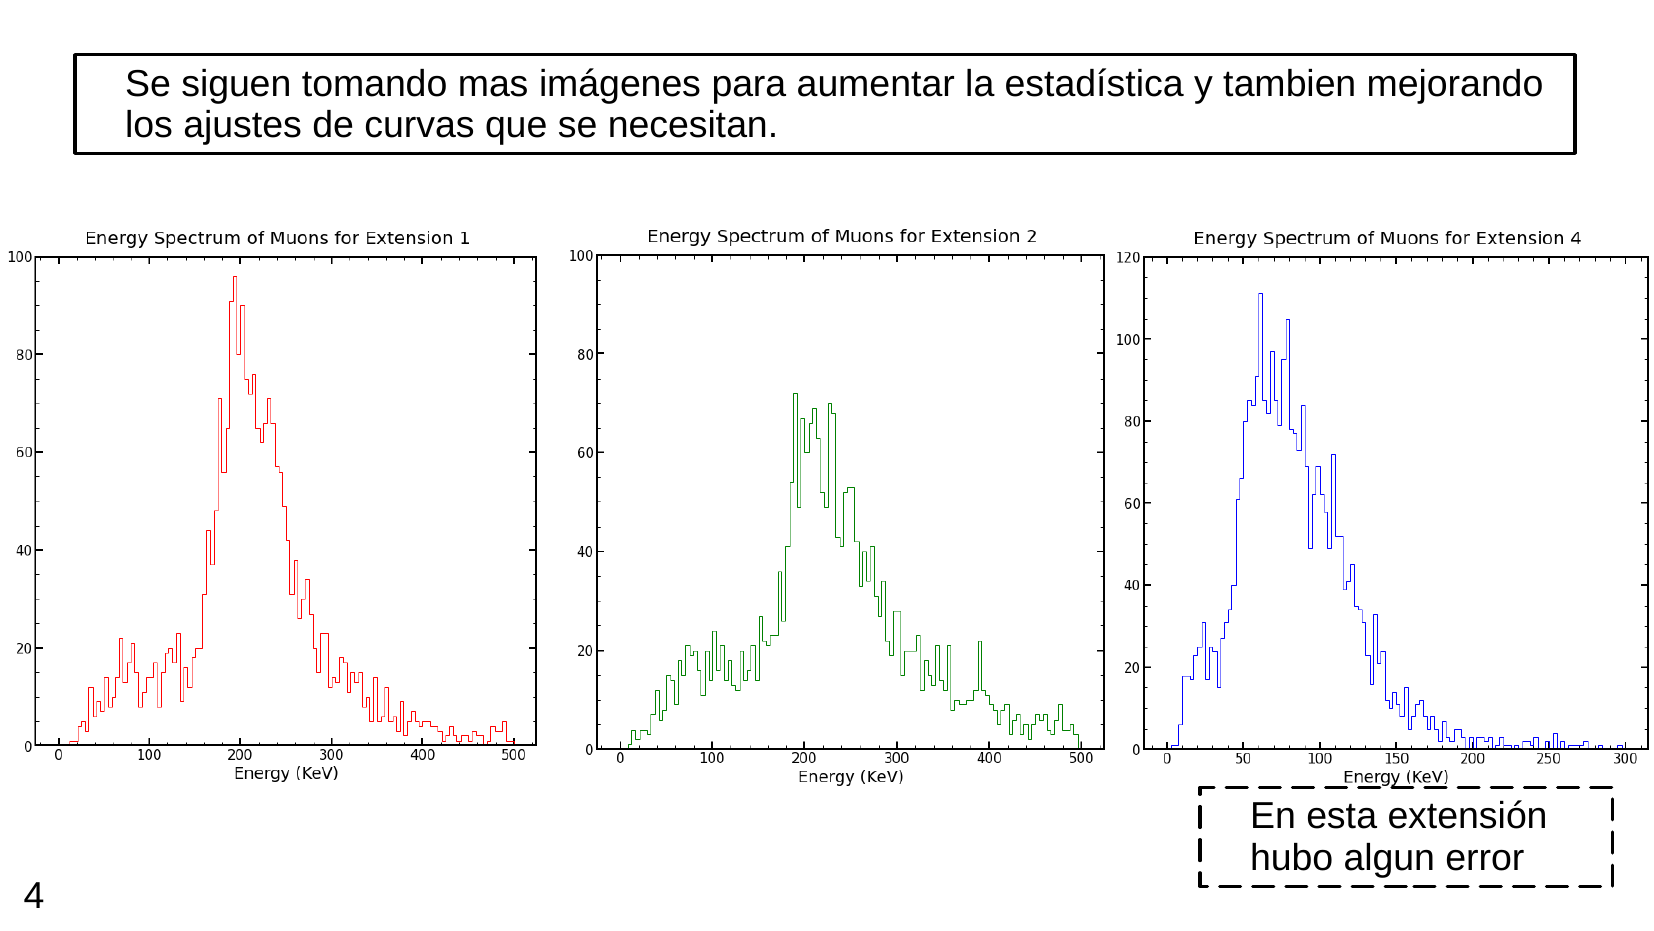

Se siguen tomando mas imágenes para aumentar la estadística y tambien mejorando los ajustes de curvas que se necesitan.
En esta extensión hubo algun error